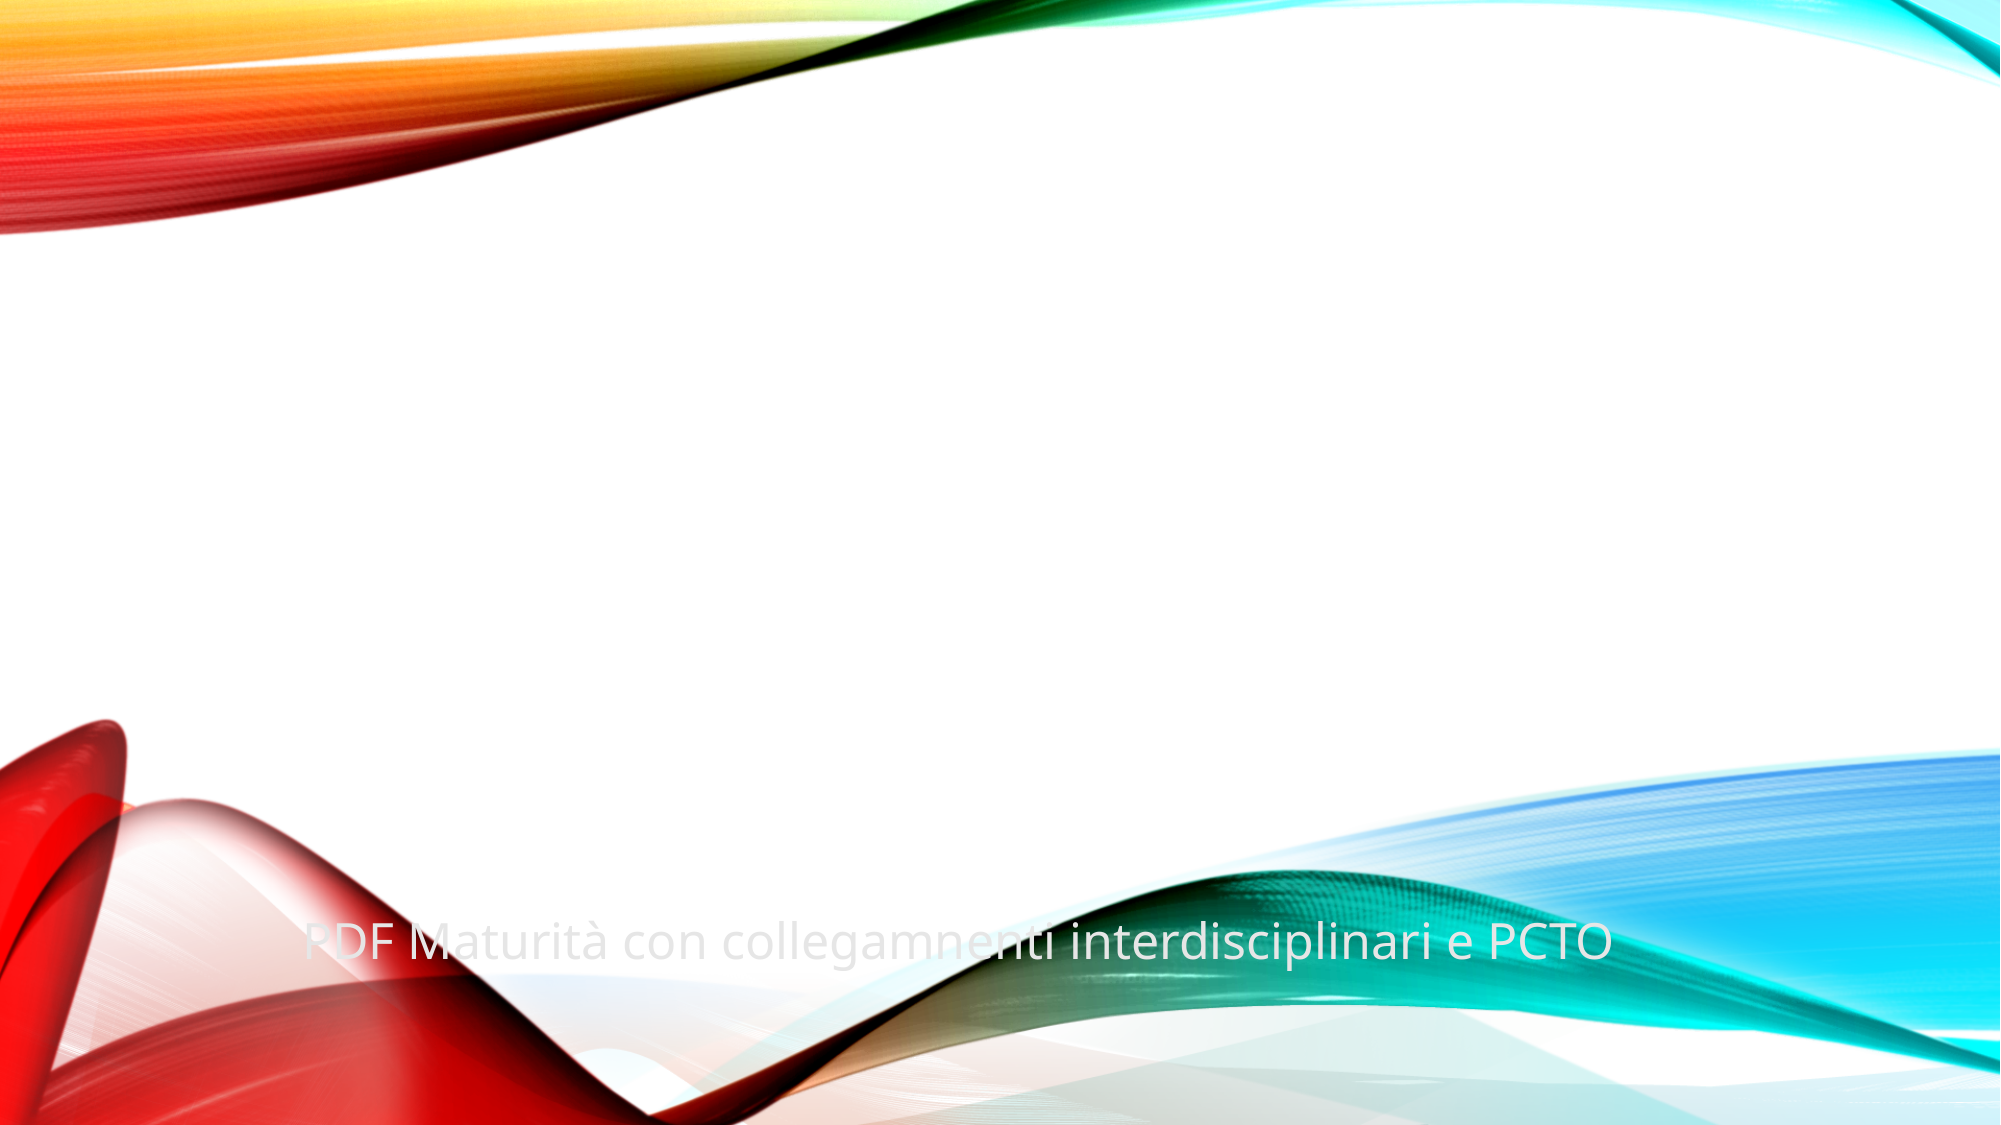

# Alessio Bonomo 5binf A.S 2020-2021
PDF Maturità con collegamnenti interdisciplinari e PCTO